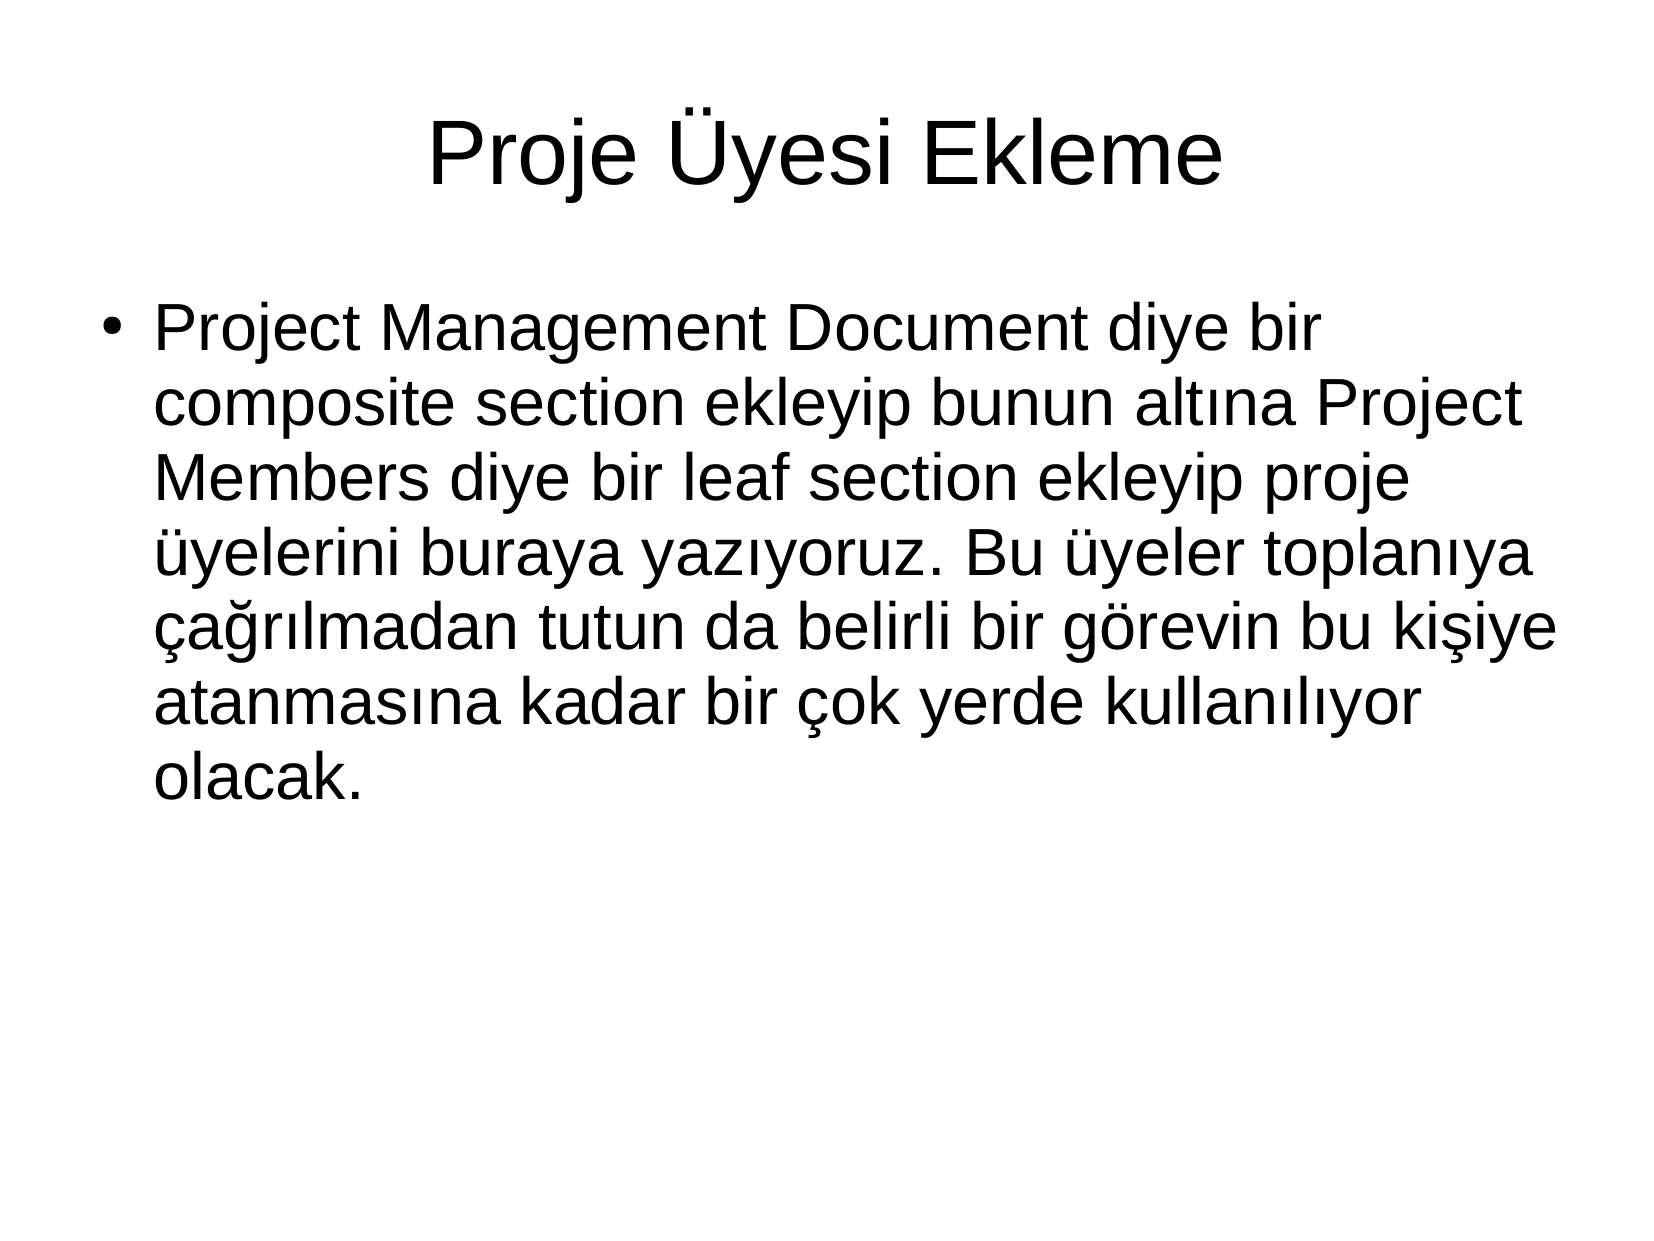

# Proje Üyesi Ekleme
Project Management Document diye bir composite section ekleyip bunun altına Project Members diye bir leaf section ekleyip proje üyelerini buraya yazıyoruz. Bu üyeler toplanıya çağrılmadan tutun da belirli bir görevin bu kişiye atanmasına kadar bir çok yerde kullanılıyor olacak.